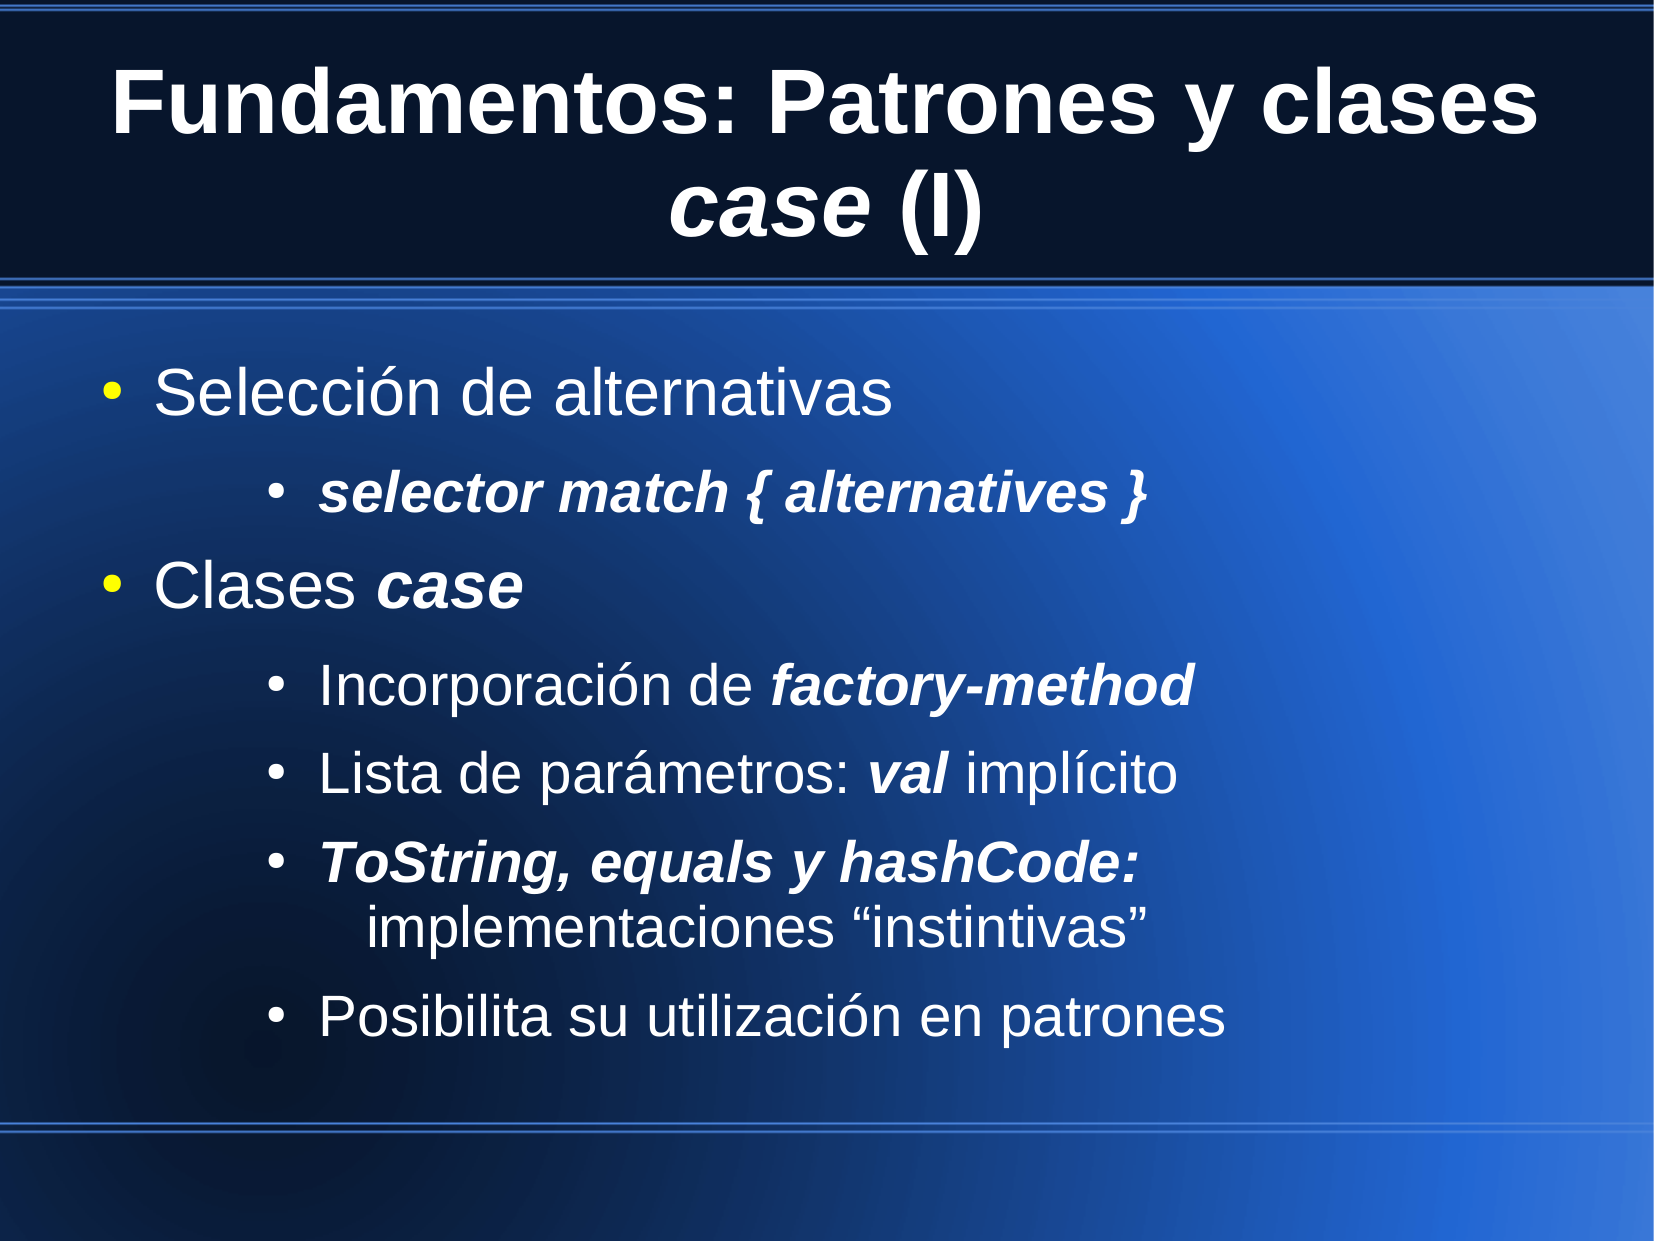

# Fundamentos: Patrones y clases case (I)
Selección de alternativas
selector match { alternatives }
Clases case
Incorporación de factory-method
Lista de parámetros: val implícito
ToString, equals y hashCode: implementaciones “instintivas”
Posibilita su utilización en patrones